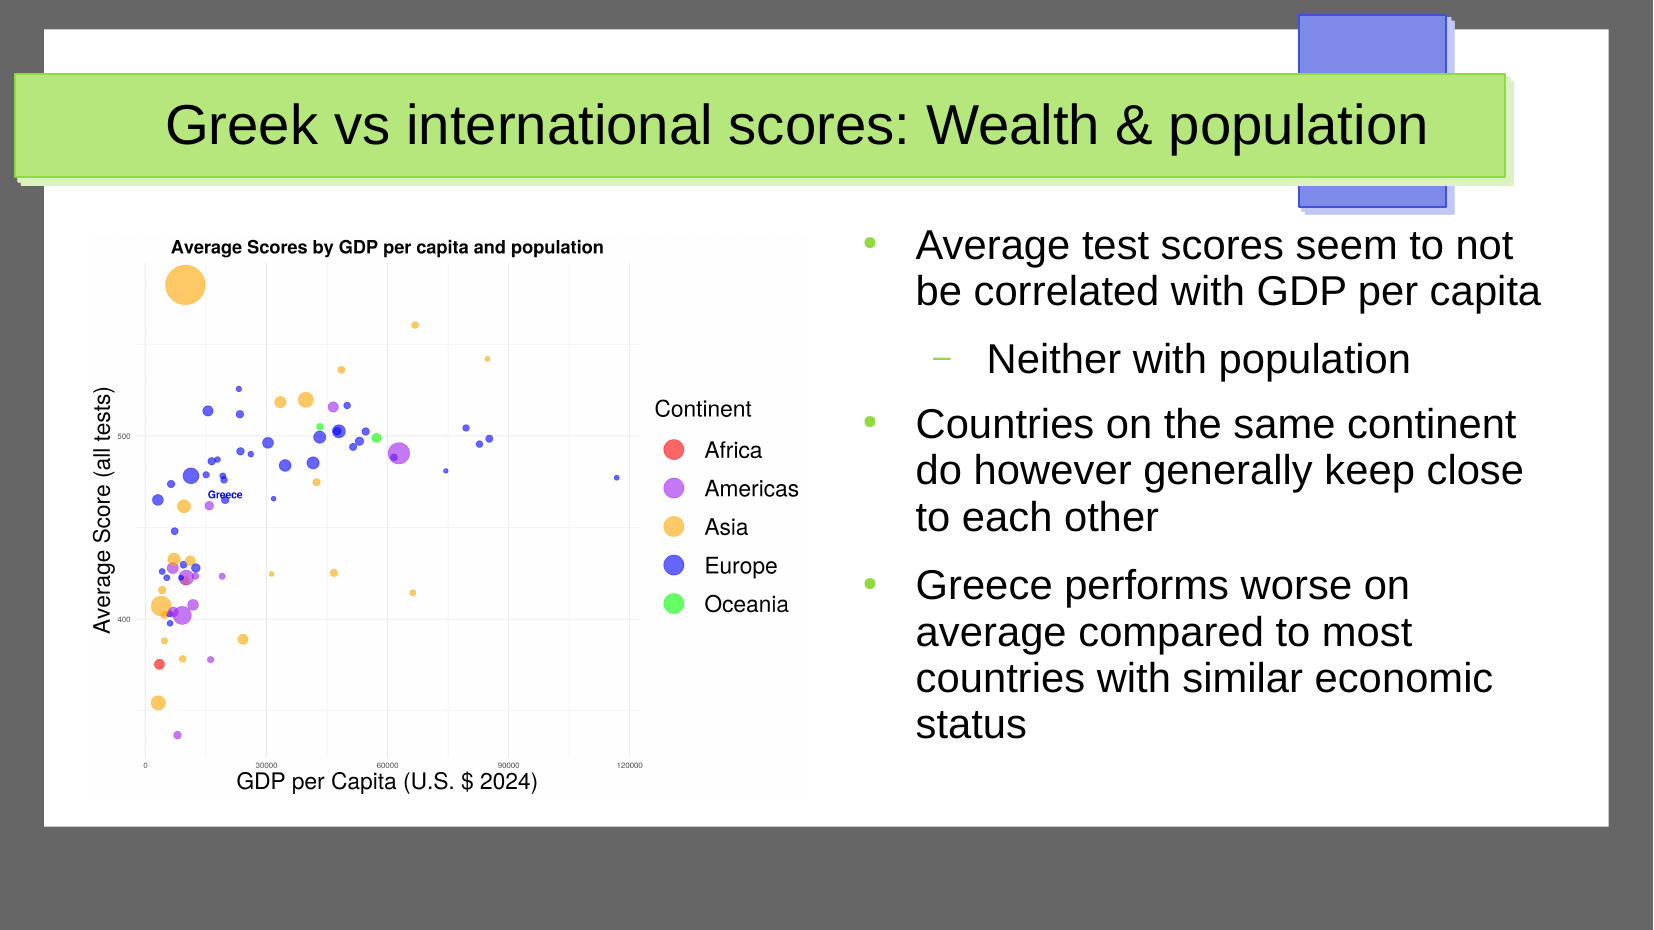

# Greek vs international scores: Wealth & population
Average test scores seem to not be correlated with GDP per capita
Neither with population
Countries on the same continent do however generally keep close to each other
Greece performs worse on average compared to most countries with similar economic status